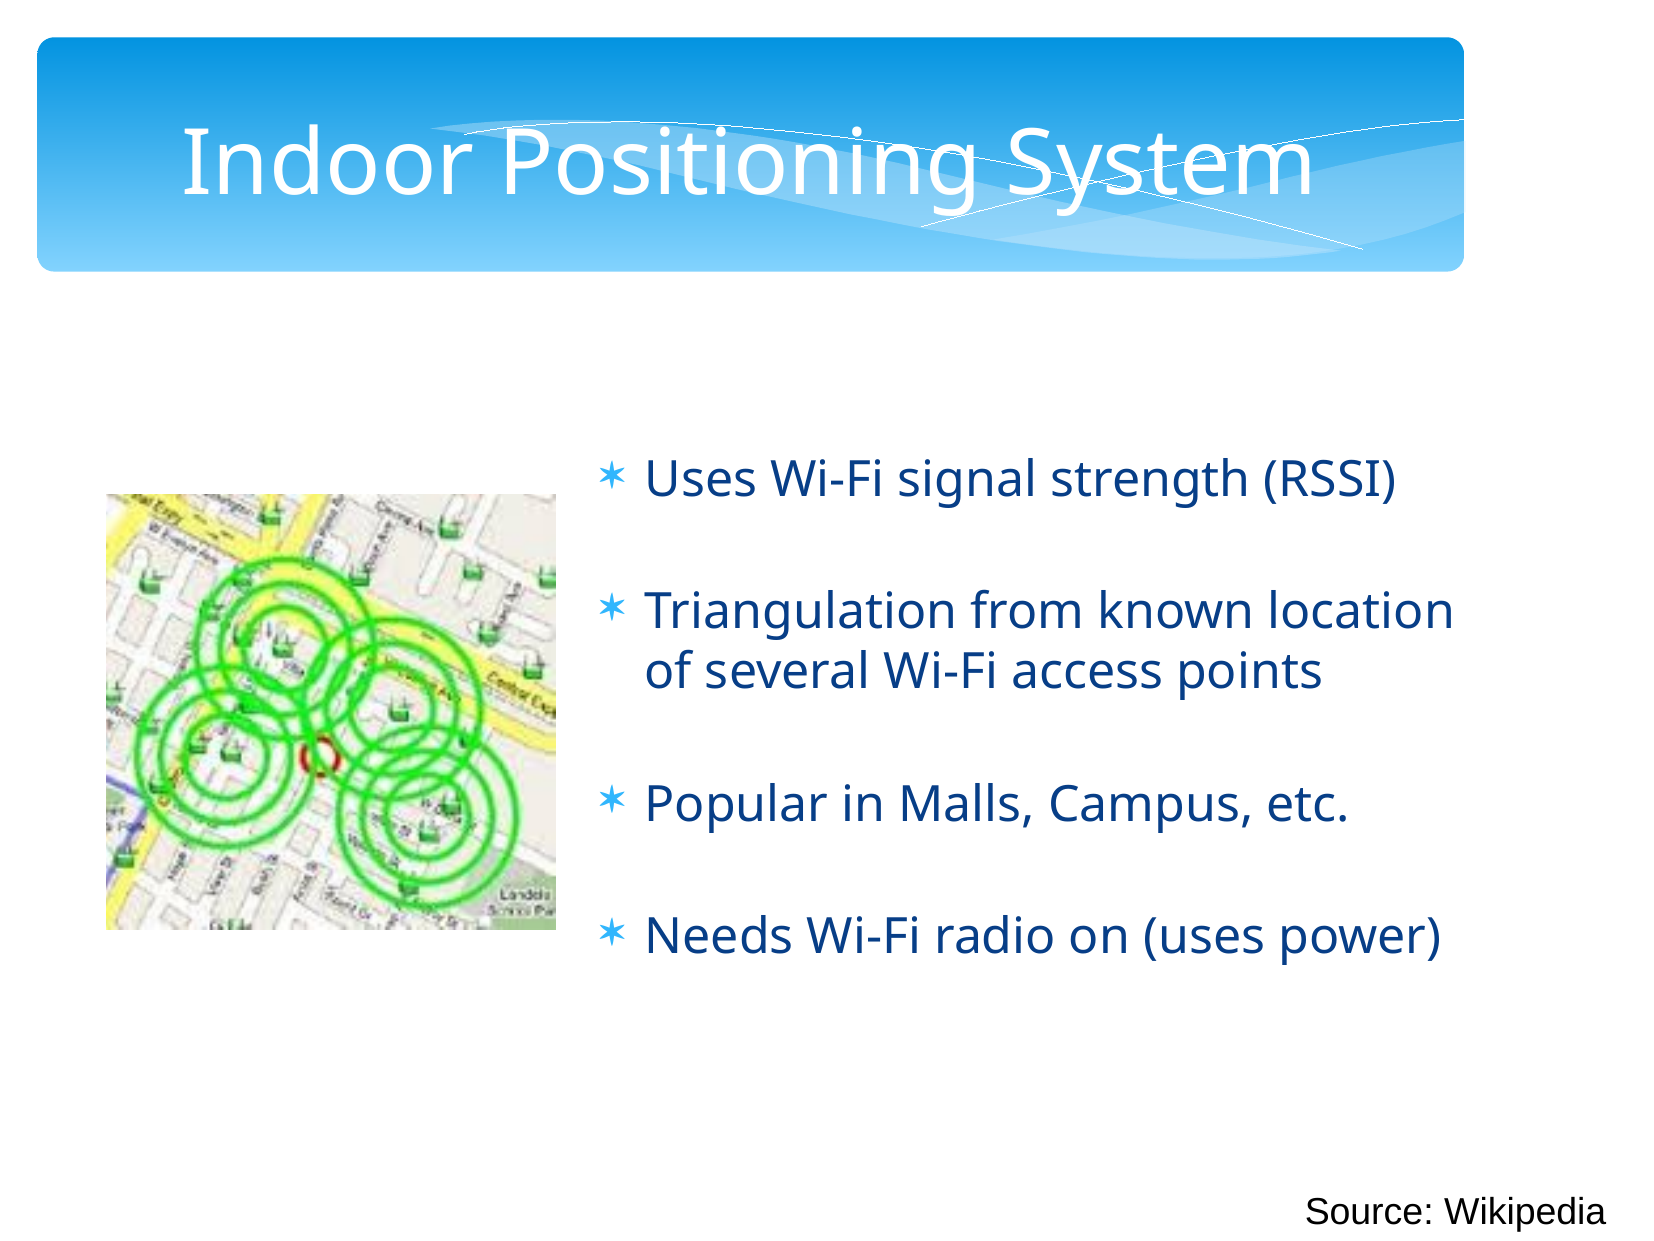

# Indoor Positioning System
Uses Wi-Fi signal strength (RSSI)
Triangulation from known location of several Wi-Fi access points
Popular in Malls, Campus, etc.
Needs Wi-Fi radio on (uses power)
Source: Wikipedia